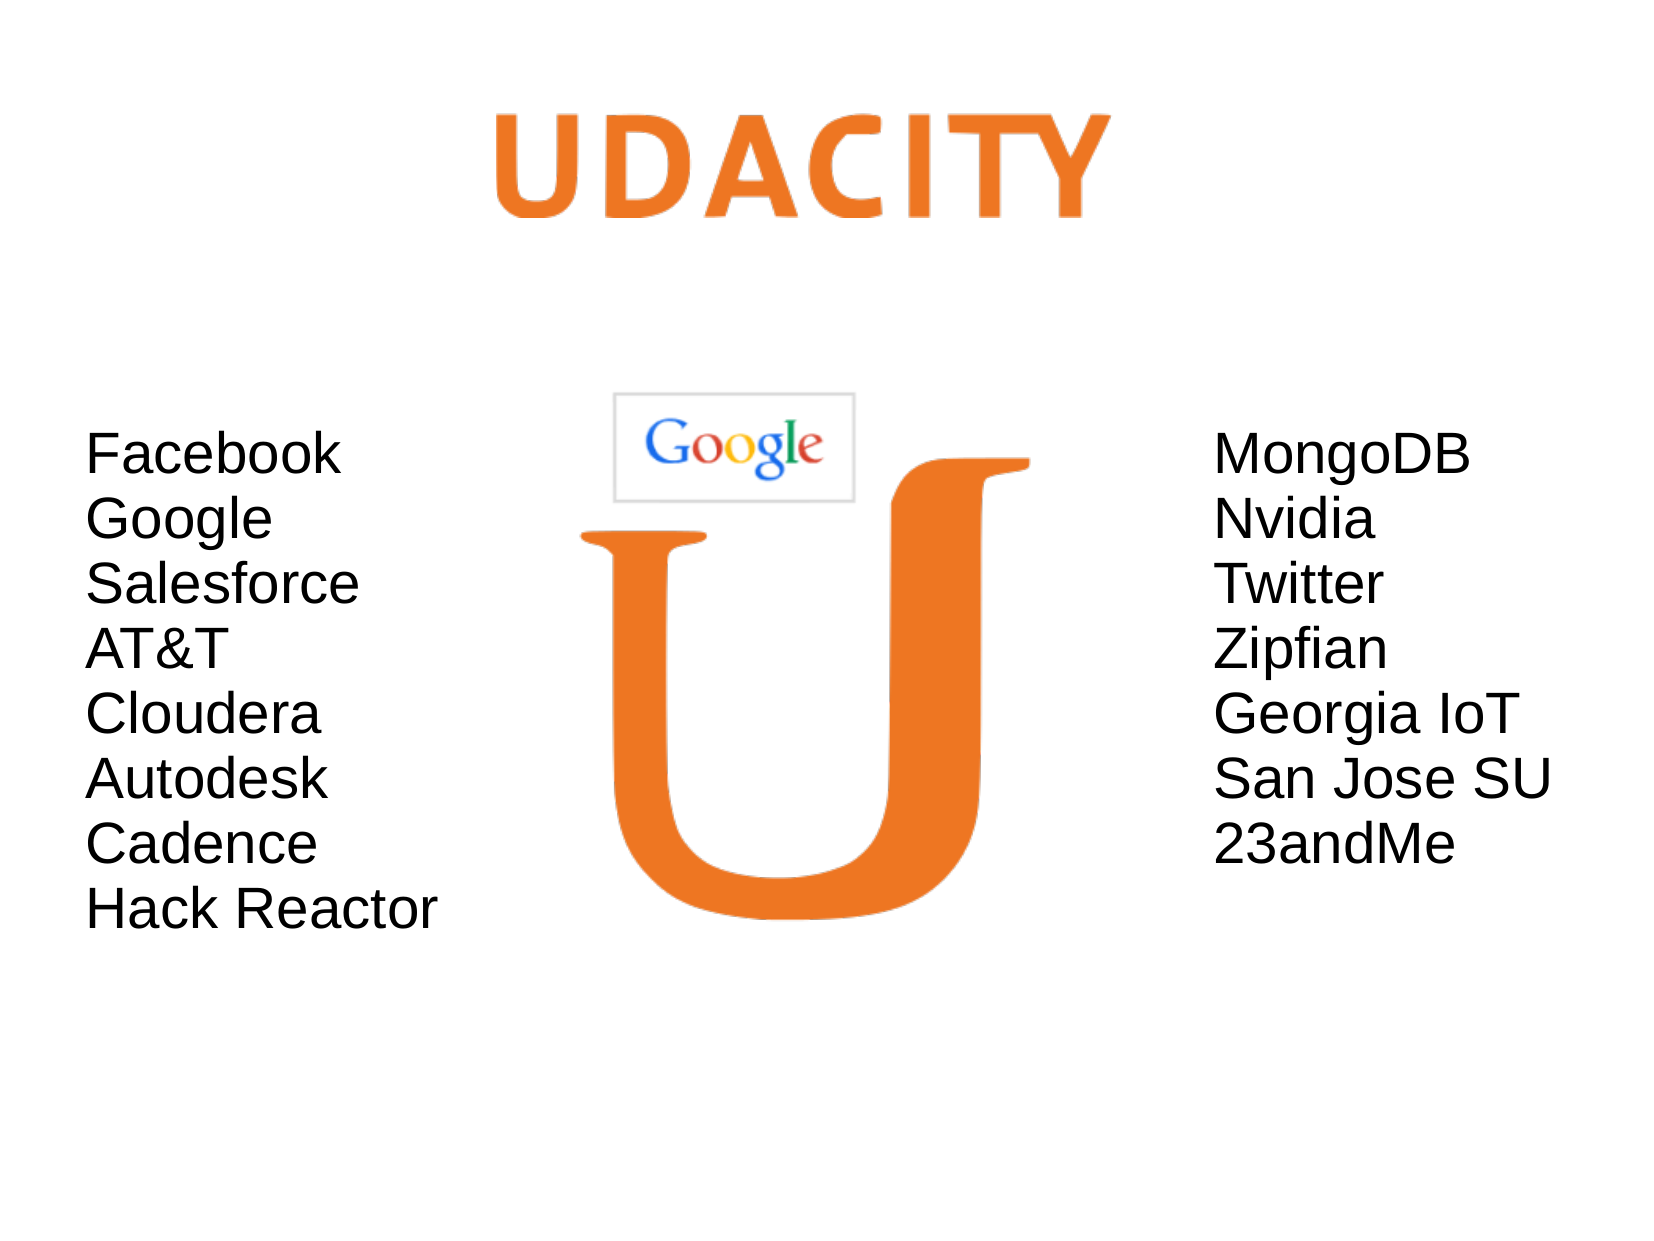

#
Facebook
Google
Salesforce
AT&T
Cloudera
Autodesk
Cadence
Hack Reactor
MongoDB
Nvidia
Twitter
Zipfian
Georgia IoT
San Jose SU
23andMe